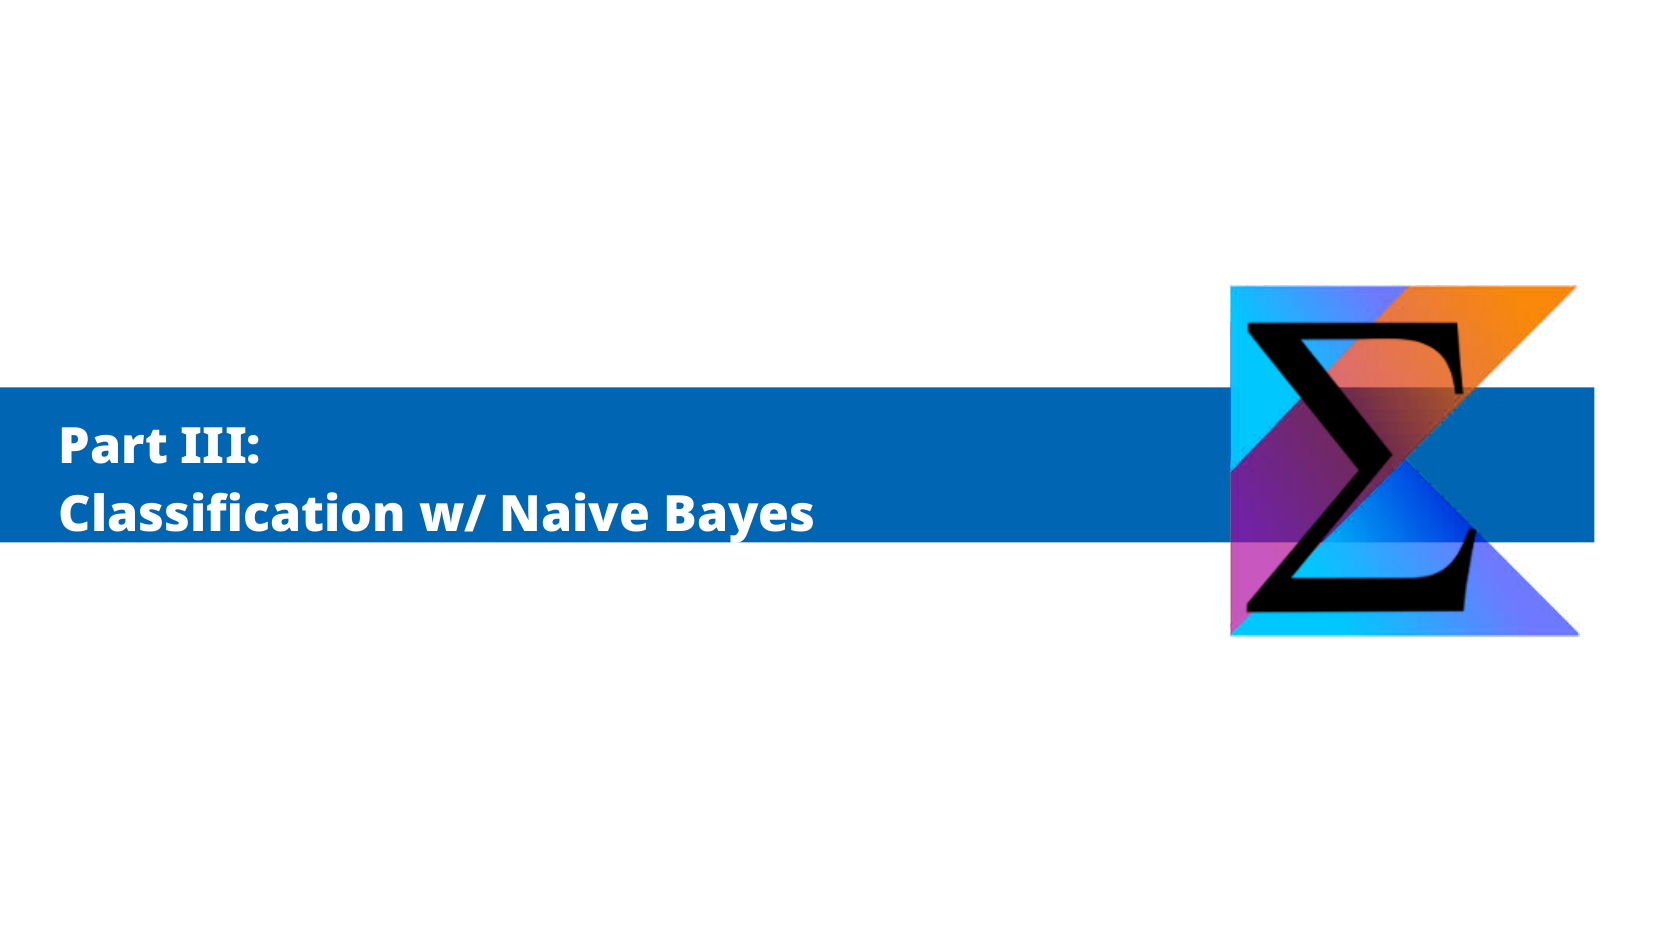

# Part III: Classification w/ Naive Bayes